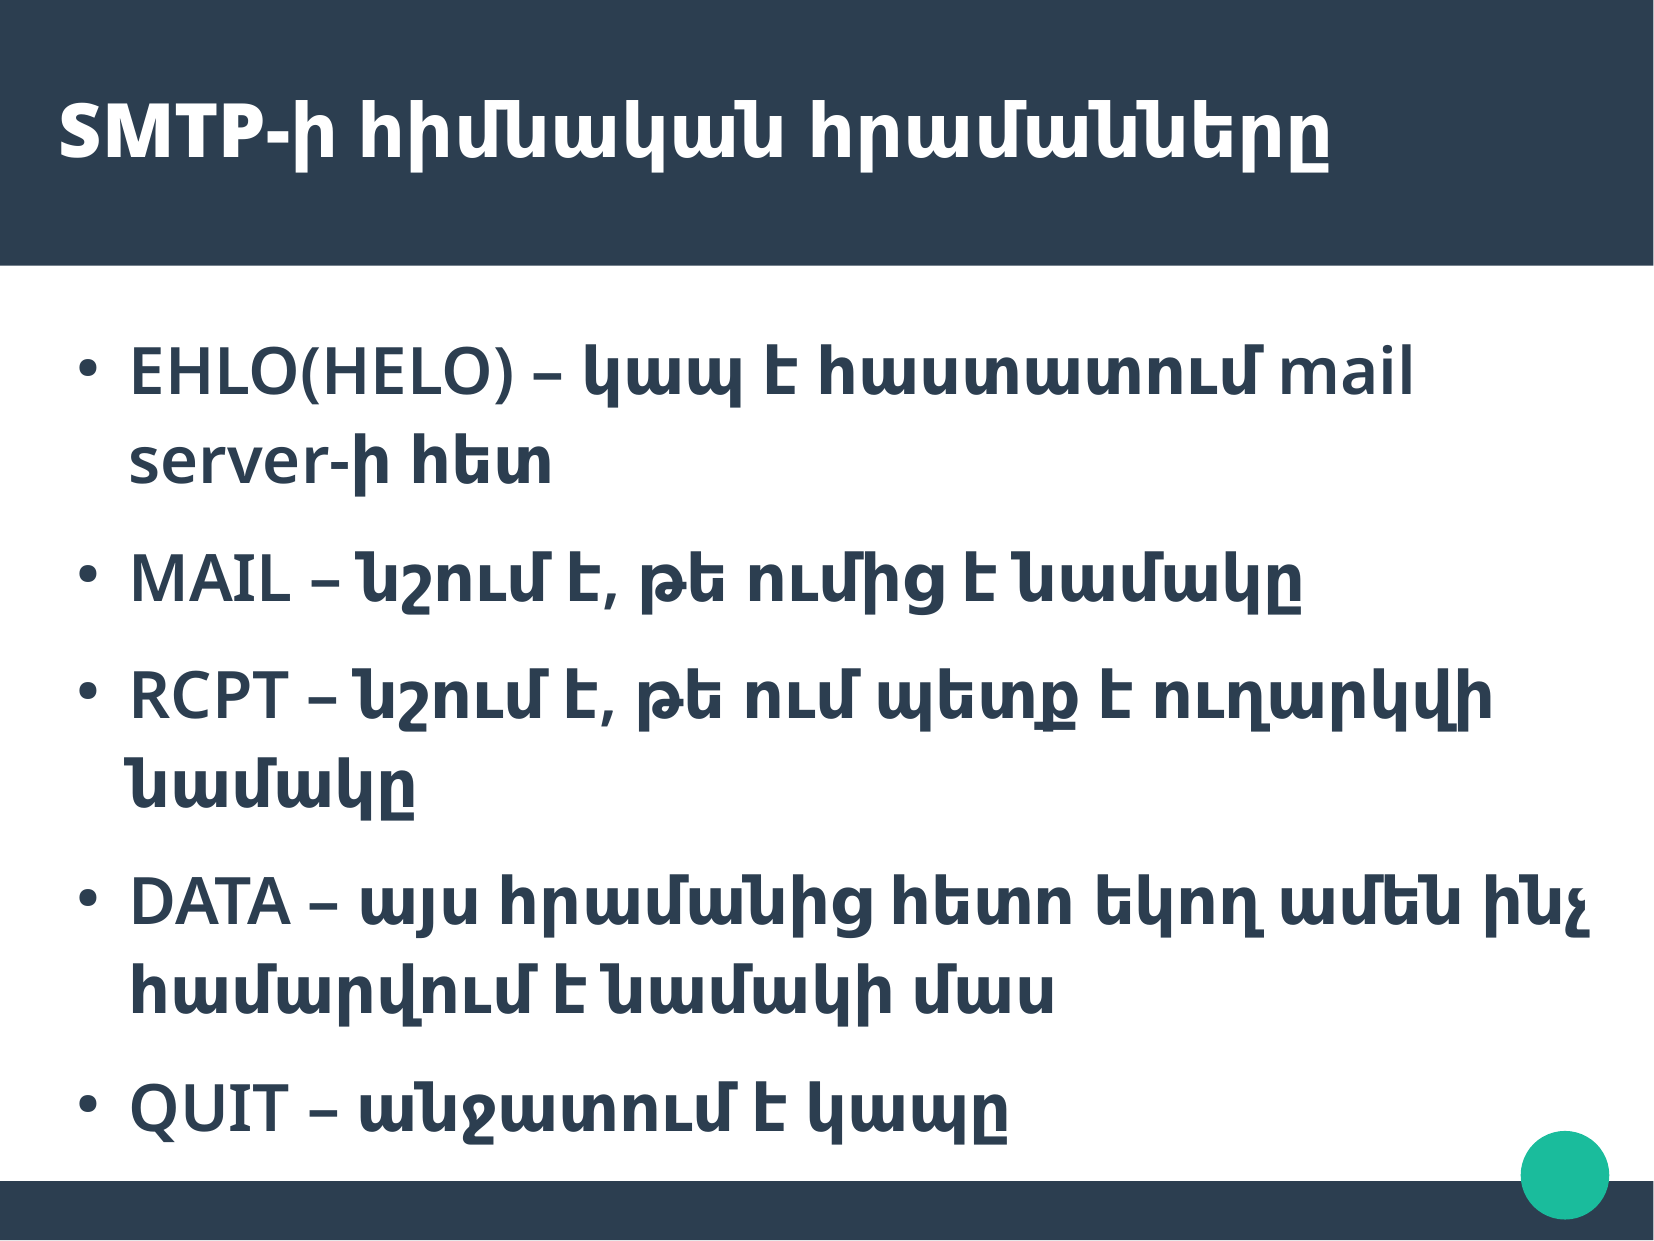

# SMTP-ի հիմնական հրամանները
EHLO(HELO) – կապ է հաստատում mail server-ի հետ
MAIL – նշում է, թե ումից է նամակը
RCPT – նշում է, թե ում պետք է ուղարկվի նամակը
DATA – այս հրամանից հետո եկող ամեն ինչ համարվում է նամակի մաս
QUIT – անջատում է կապը